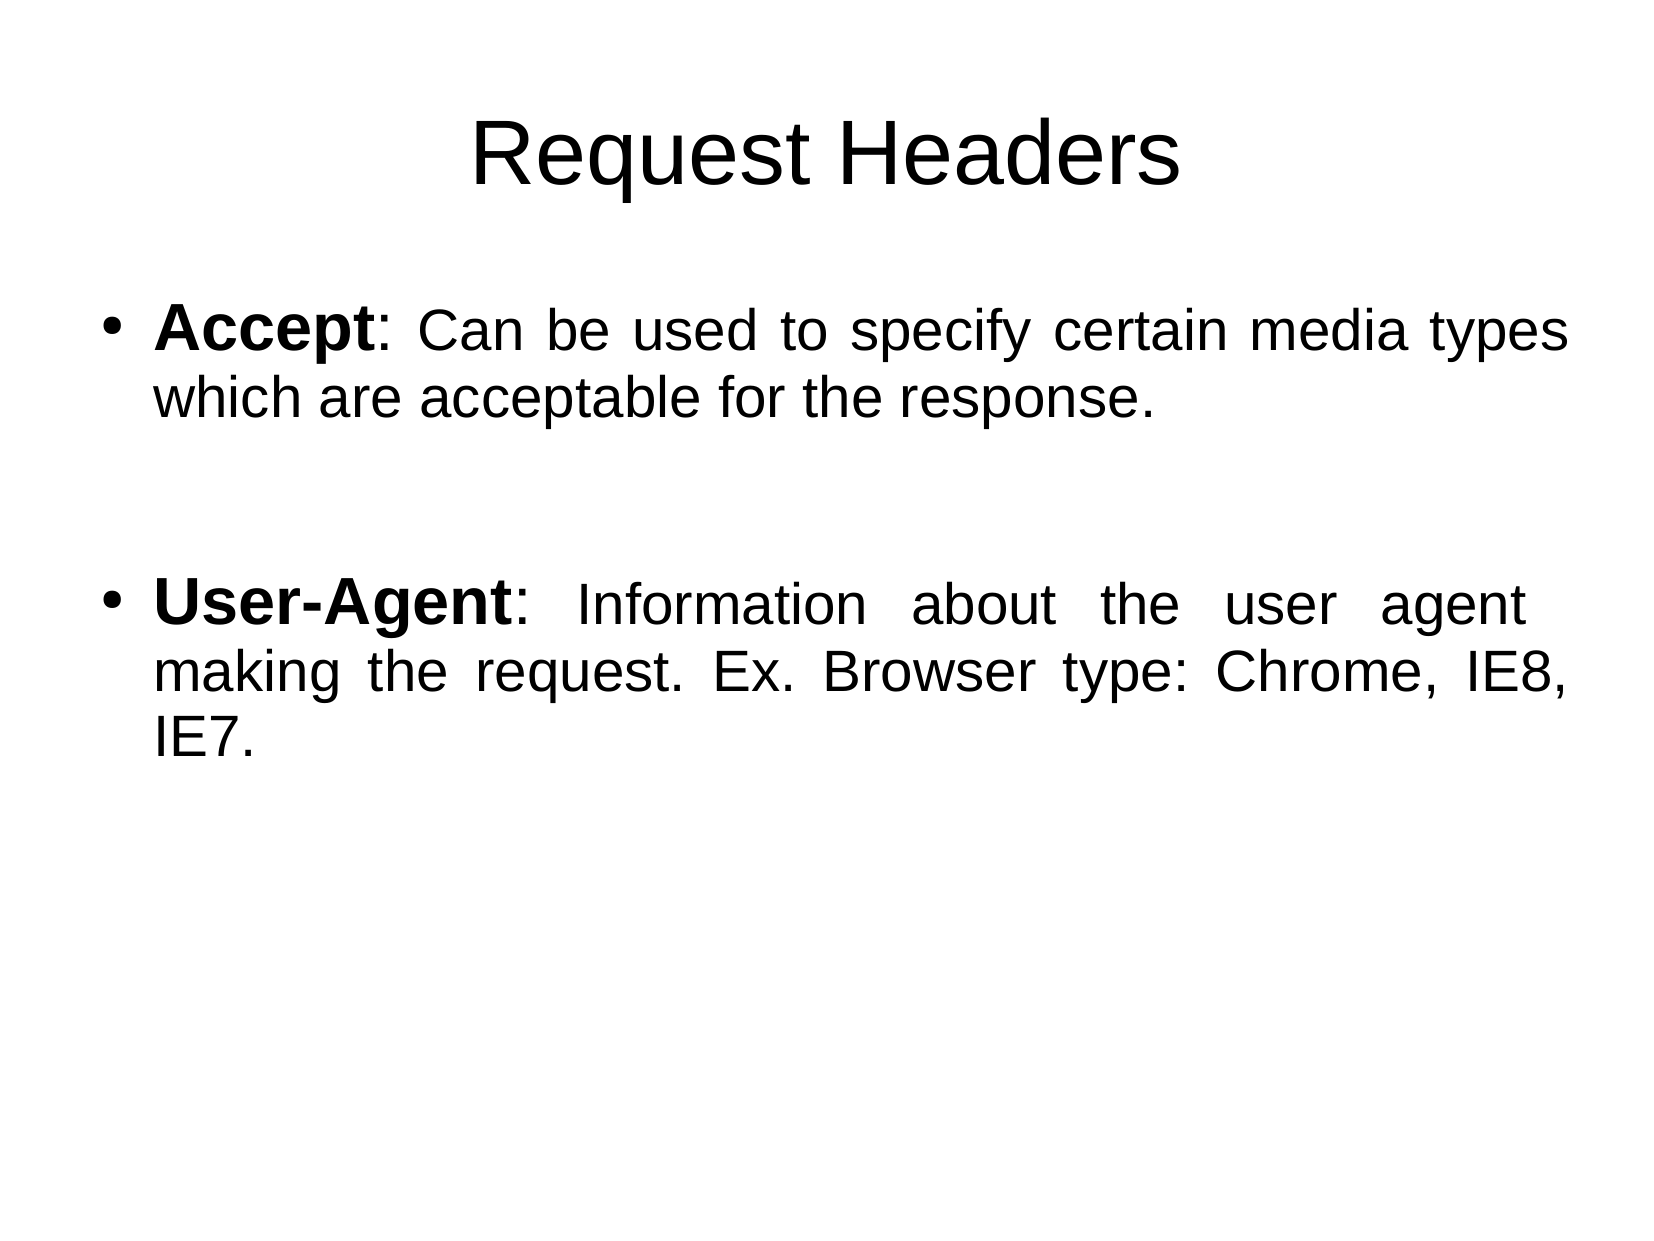

# Request Headers
Accept: Can be used to specify certain media types which are acceptable for the response.
User-Agent: Information about the user agent making the request. Ex. Browser type: Chrome, IE8, IE7.